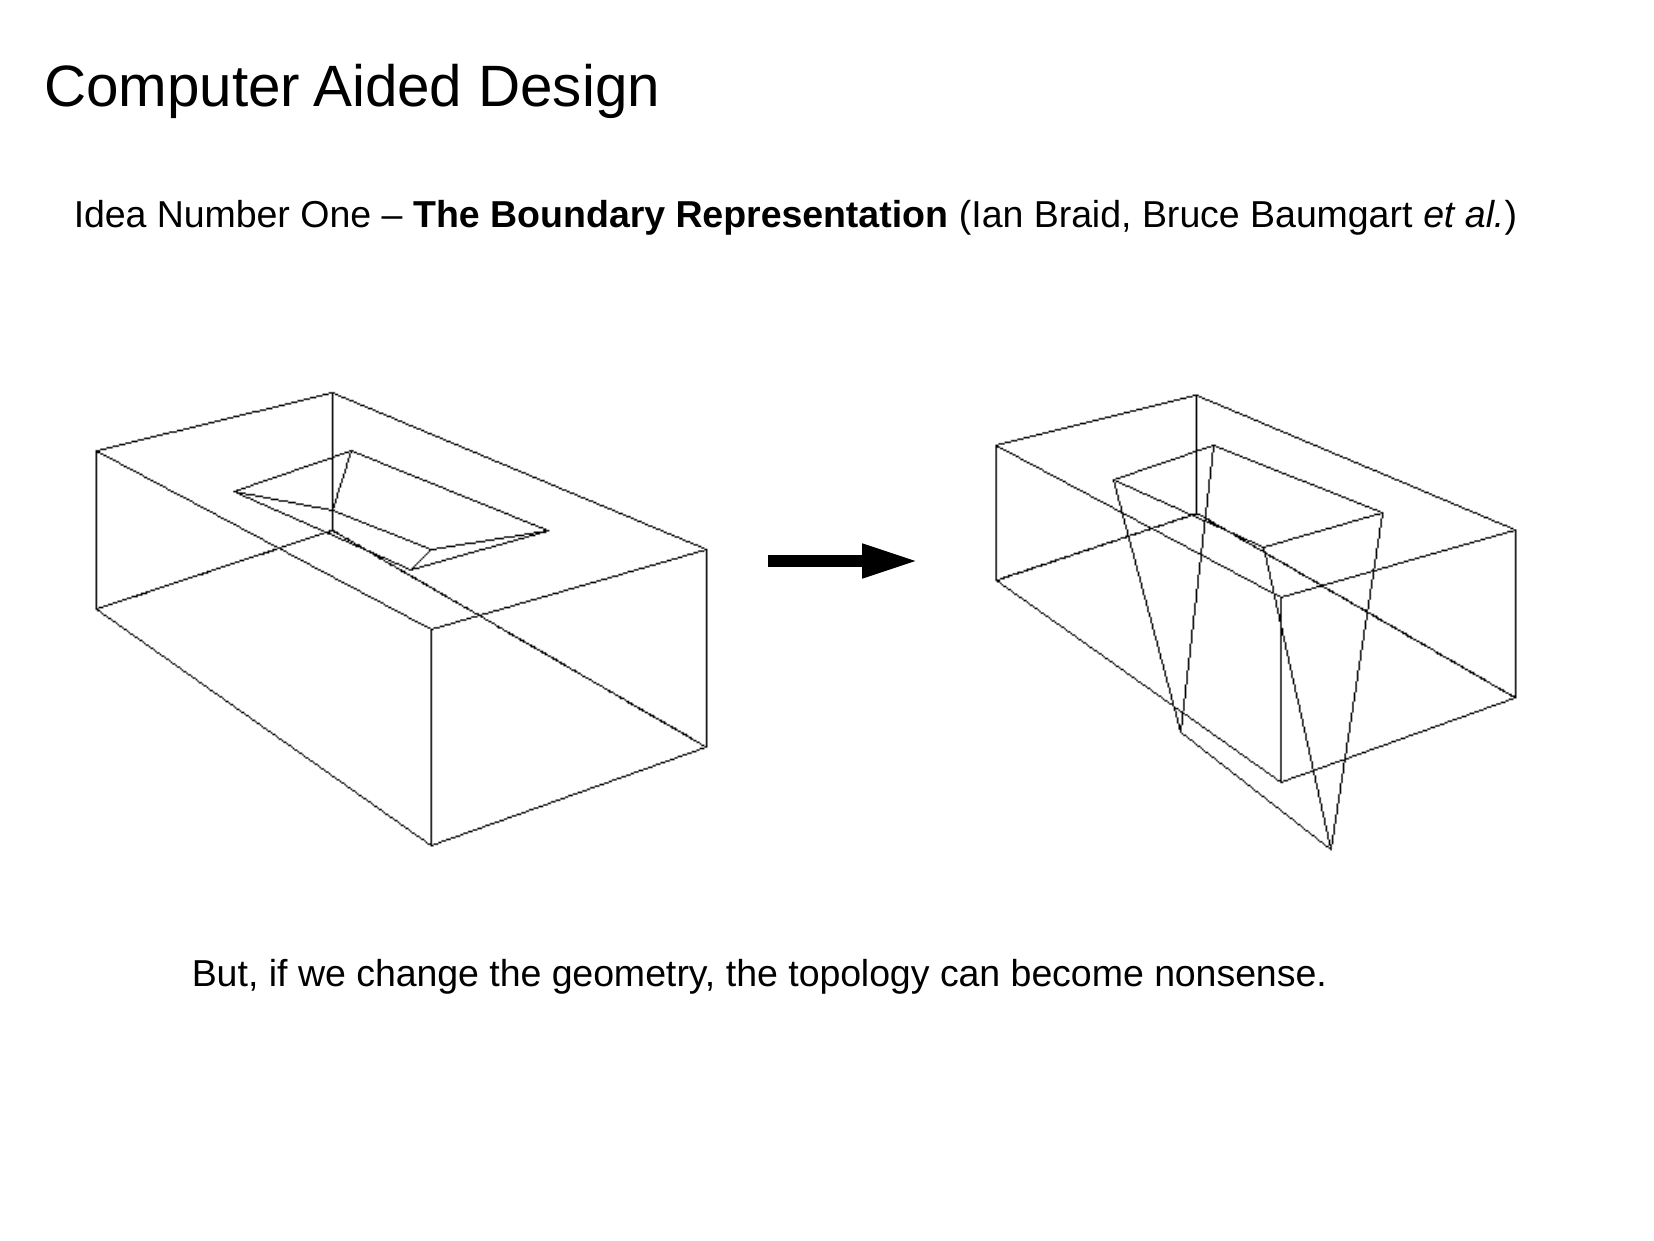

Computer Aided Design
Idea Number One – The Boundary Representation (Ian Braid, Bruce Baumgart et al.)
But, if we change the geometry, the topology can become nonsense.